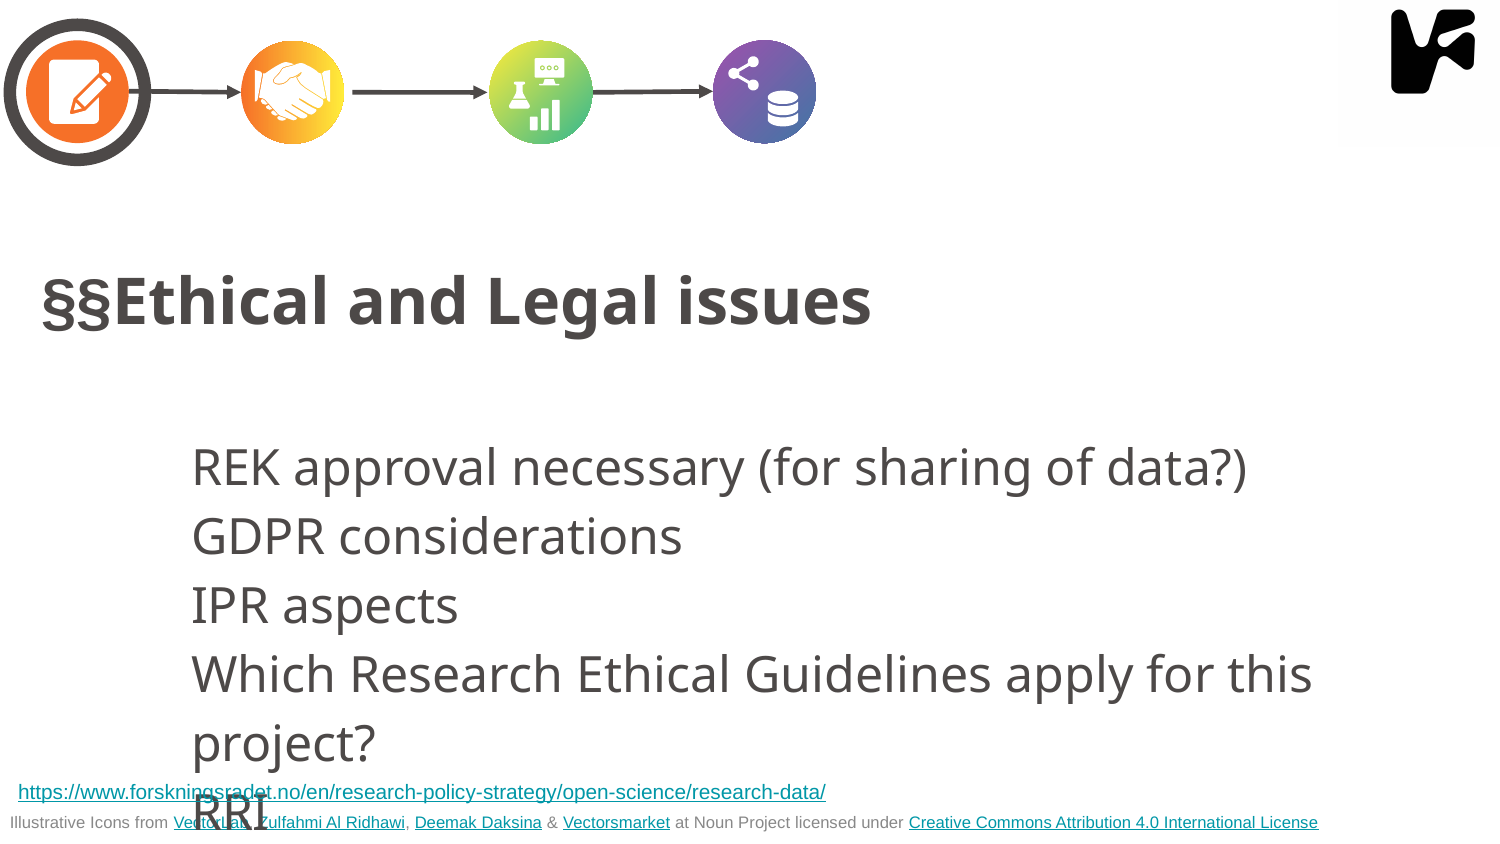

§§Ethical and Legal issues
REK approval necessary (for sharing of data?)
GDPR considerations
IPR aspects
Which Research Ethical Guidelines apply for this project?
RRI
https://www.forskningsradet.no/en/research-policy-strategy/open-science/research-data/
Illustrative Icons from VectorLab, Zulfahmi Al Ridhawi, Deemak Daksina & Vectorsmarket at Noun Project licensed under Creative Commons Attribution 4.0 International License